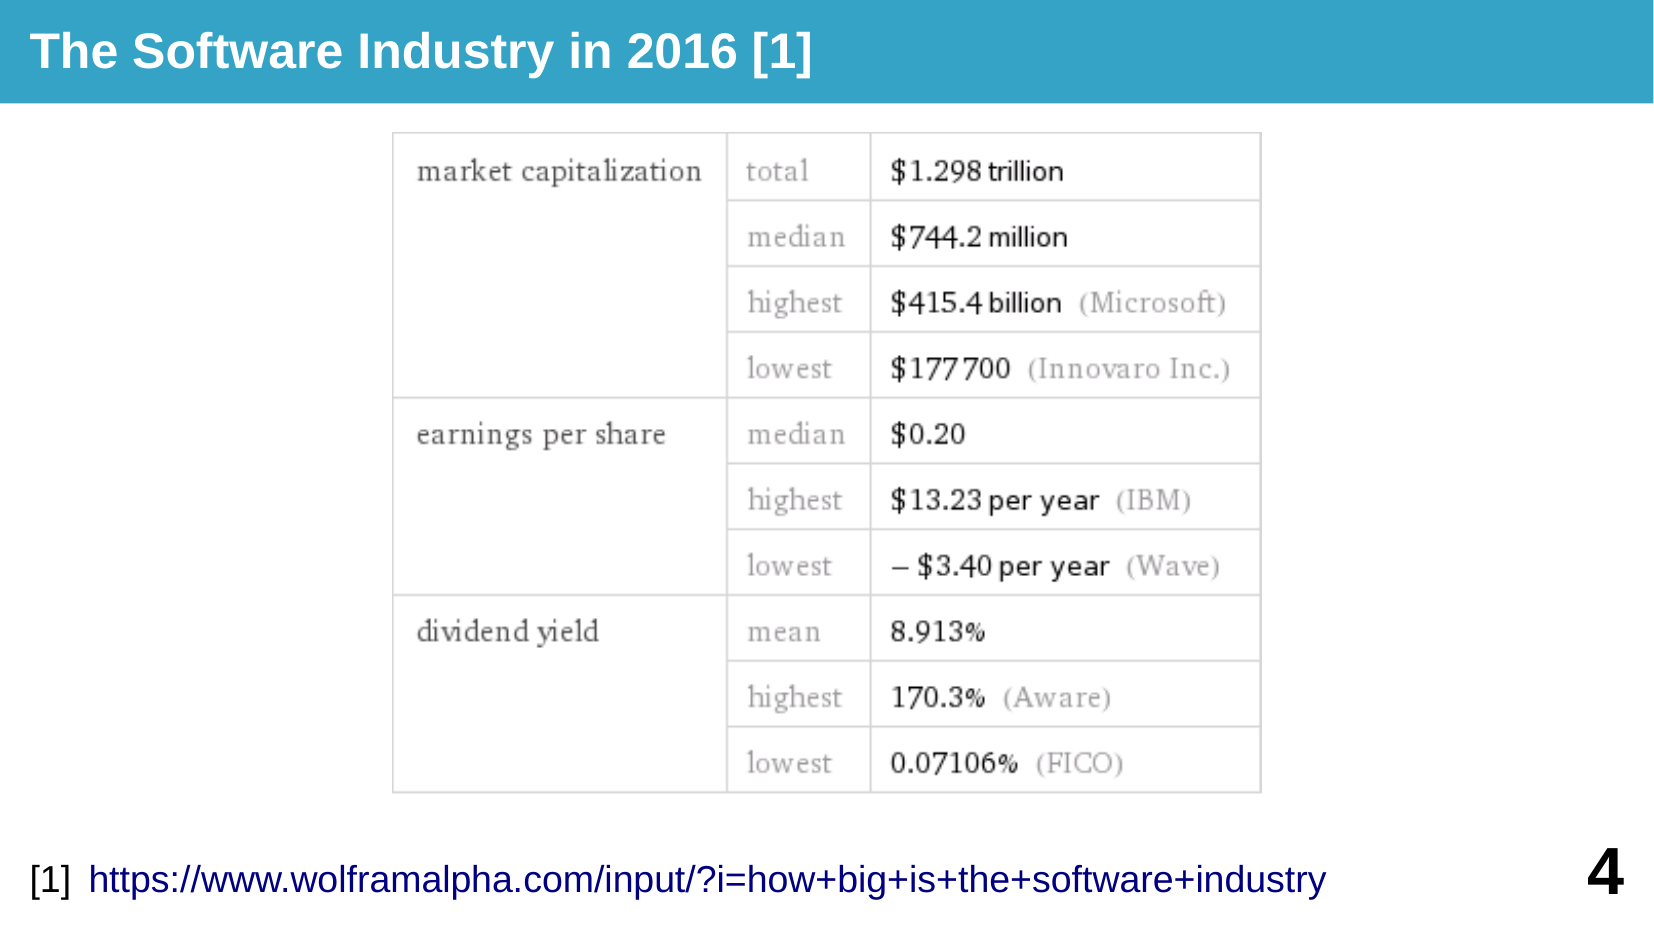

# The Software Industry in 2016 [1]
[1]	https://www.wolframalpha.com/input/?i=how+big+is+the+software+industry
Software Product Management
4
© 2018 Dirk Riehle - Some Rights Reserved
[1]	https://www.wolframalpha.com/input/?i=how+big+is+the+software+industry